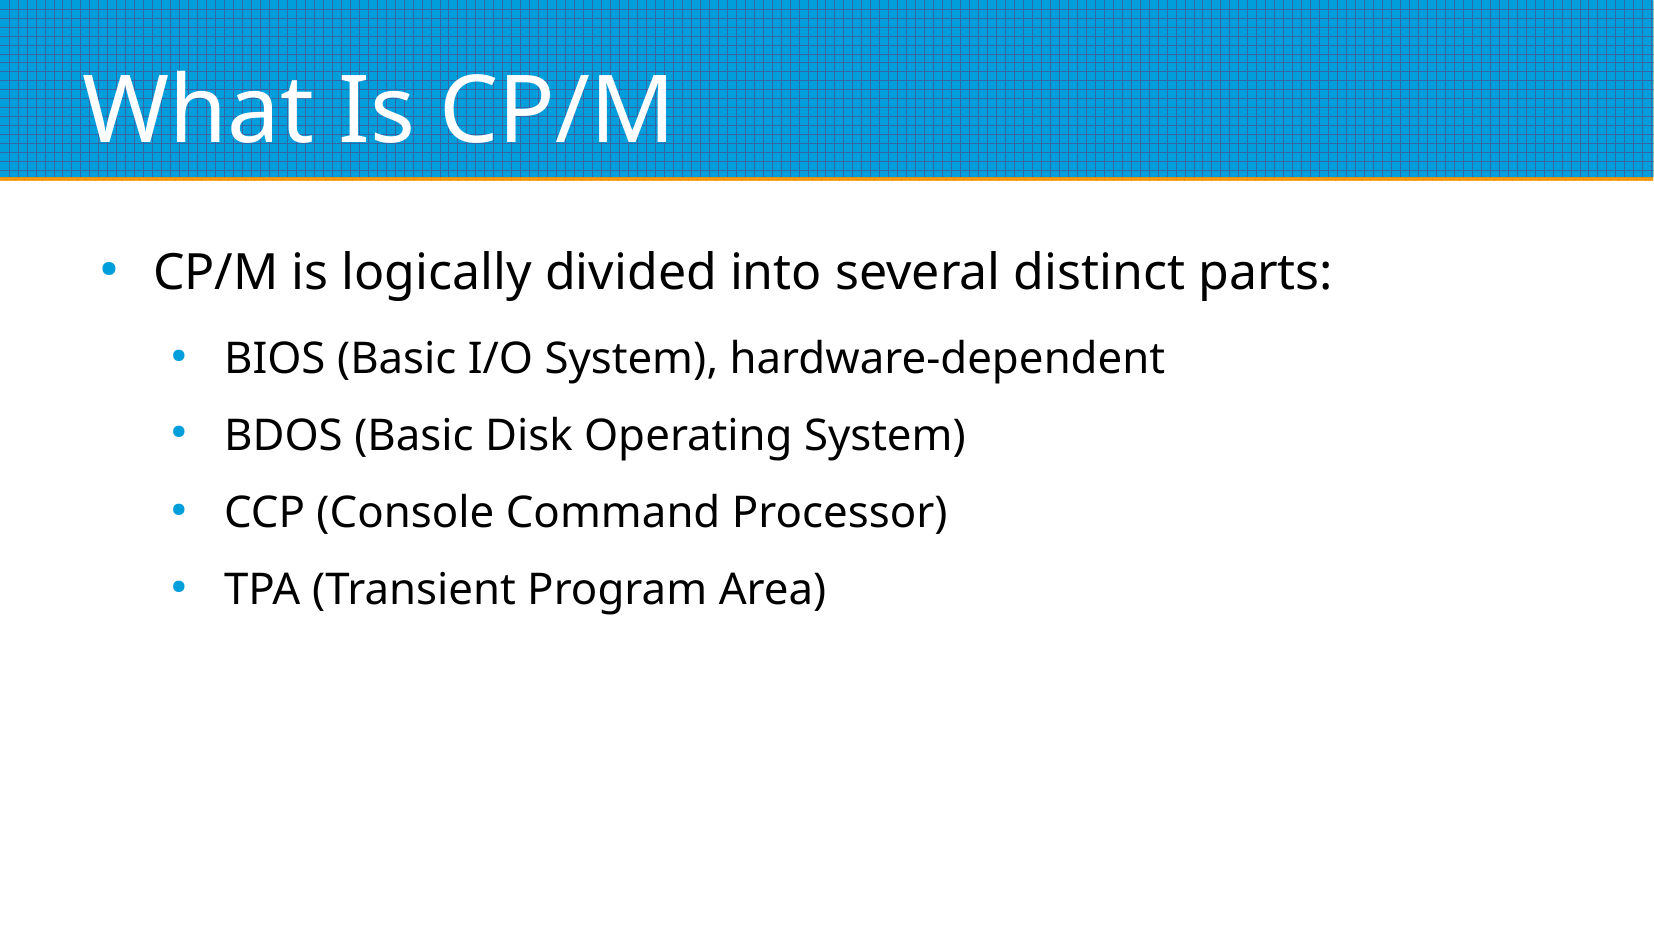

# What Is CP/M
CP/M is logically divided into several distinct parts:
BIOS (Basic I/O System), hardware-dependent
BDOS (Basic Disk Operating System)
CCP (Console Command Processor)
TPA (Transient Program Area)